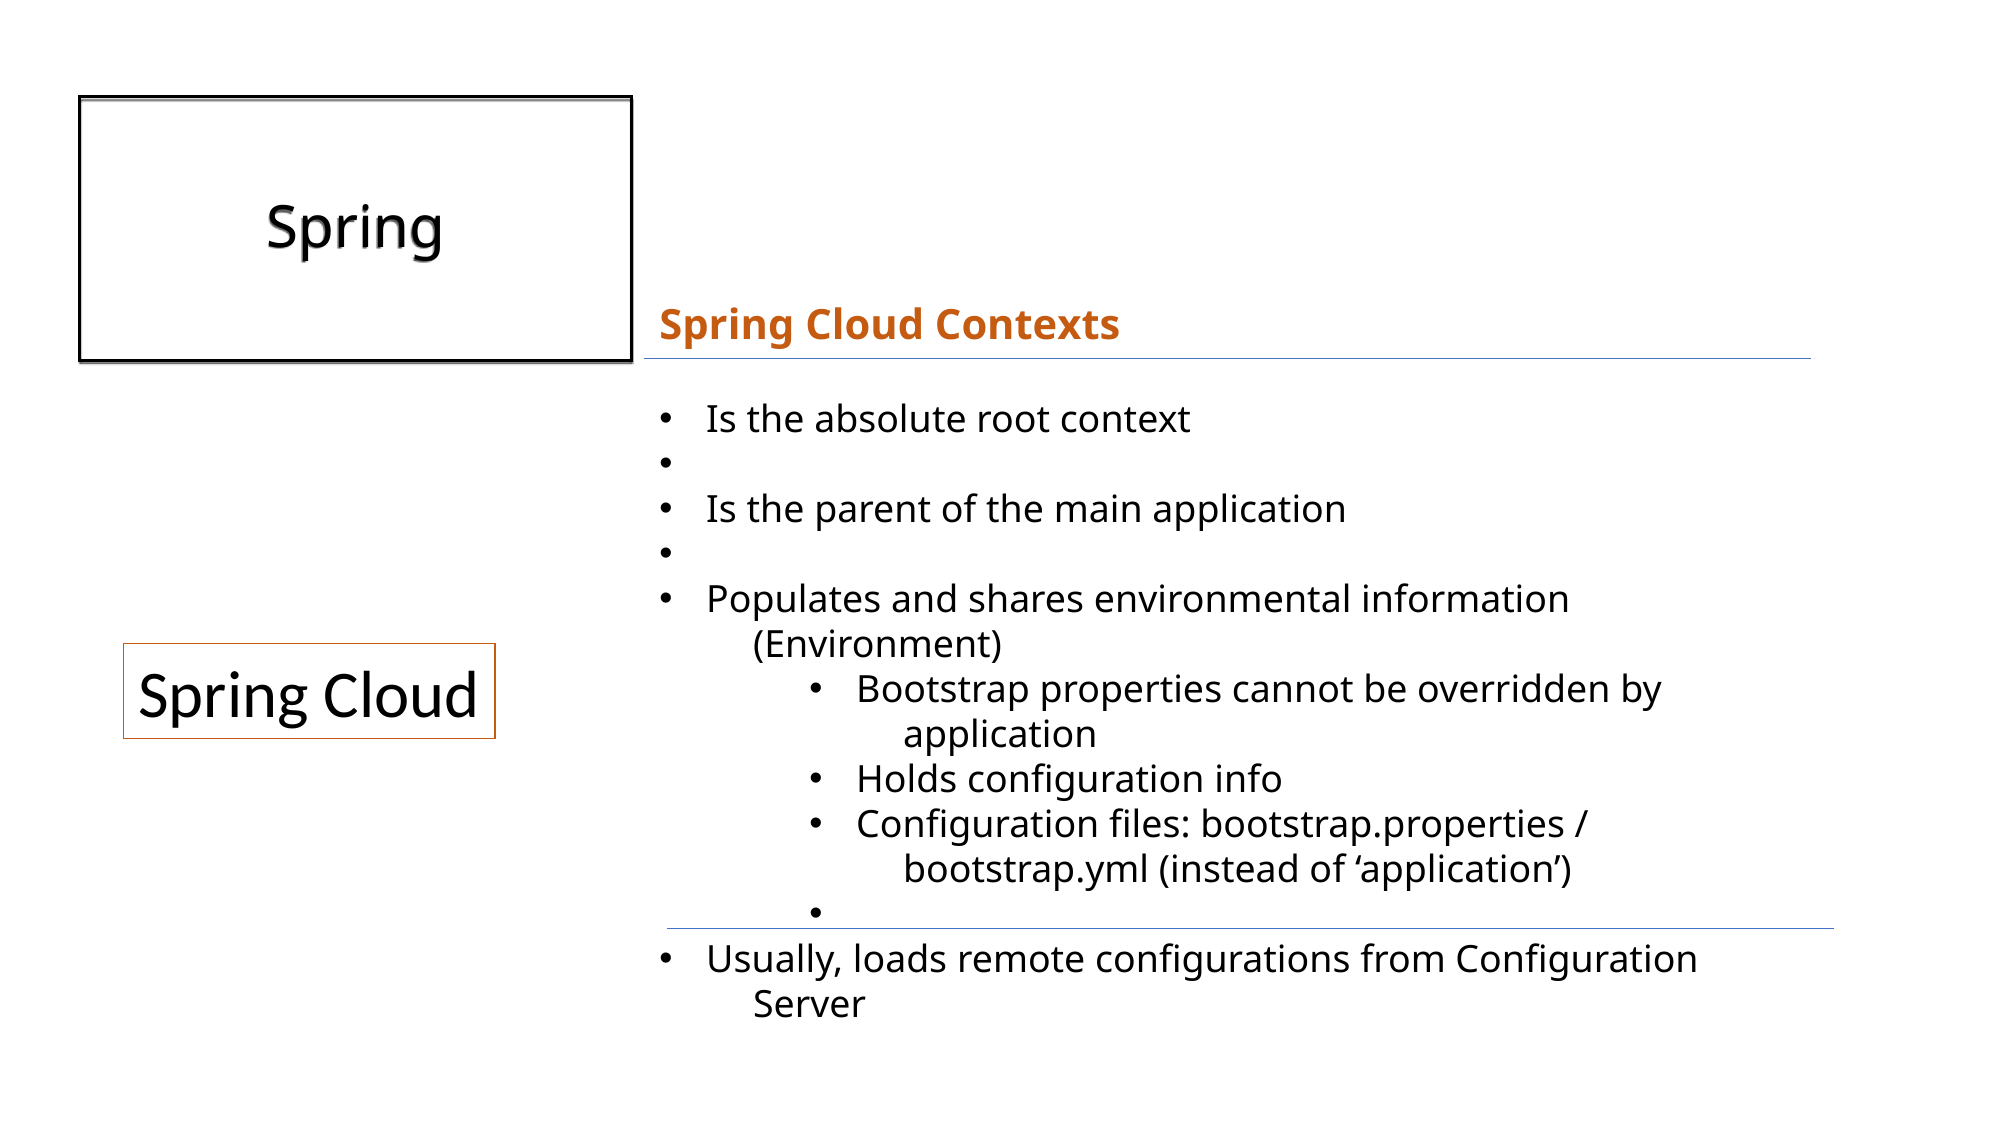

# Spring
Spring Cloud Contexts
Is the absolute root context
Is the parent of the main application
Populates and shares environmental information (Environment)
Bootstrap properties cannot be overridden by application
Holds configuration info
Configuration files: bootstrap.properties / bootstrap.yml (instead of ‘application’)
Usually, loads remote configurations from Configuration Server
Spring Cloud